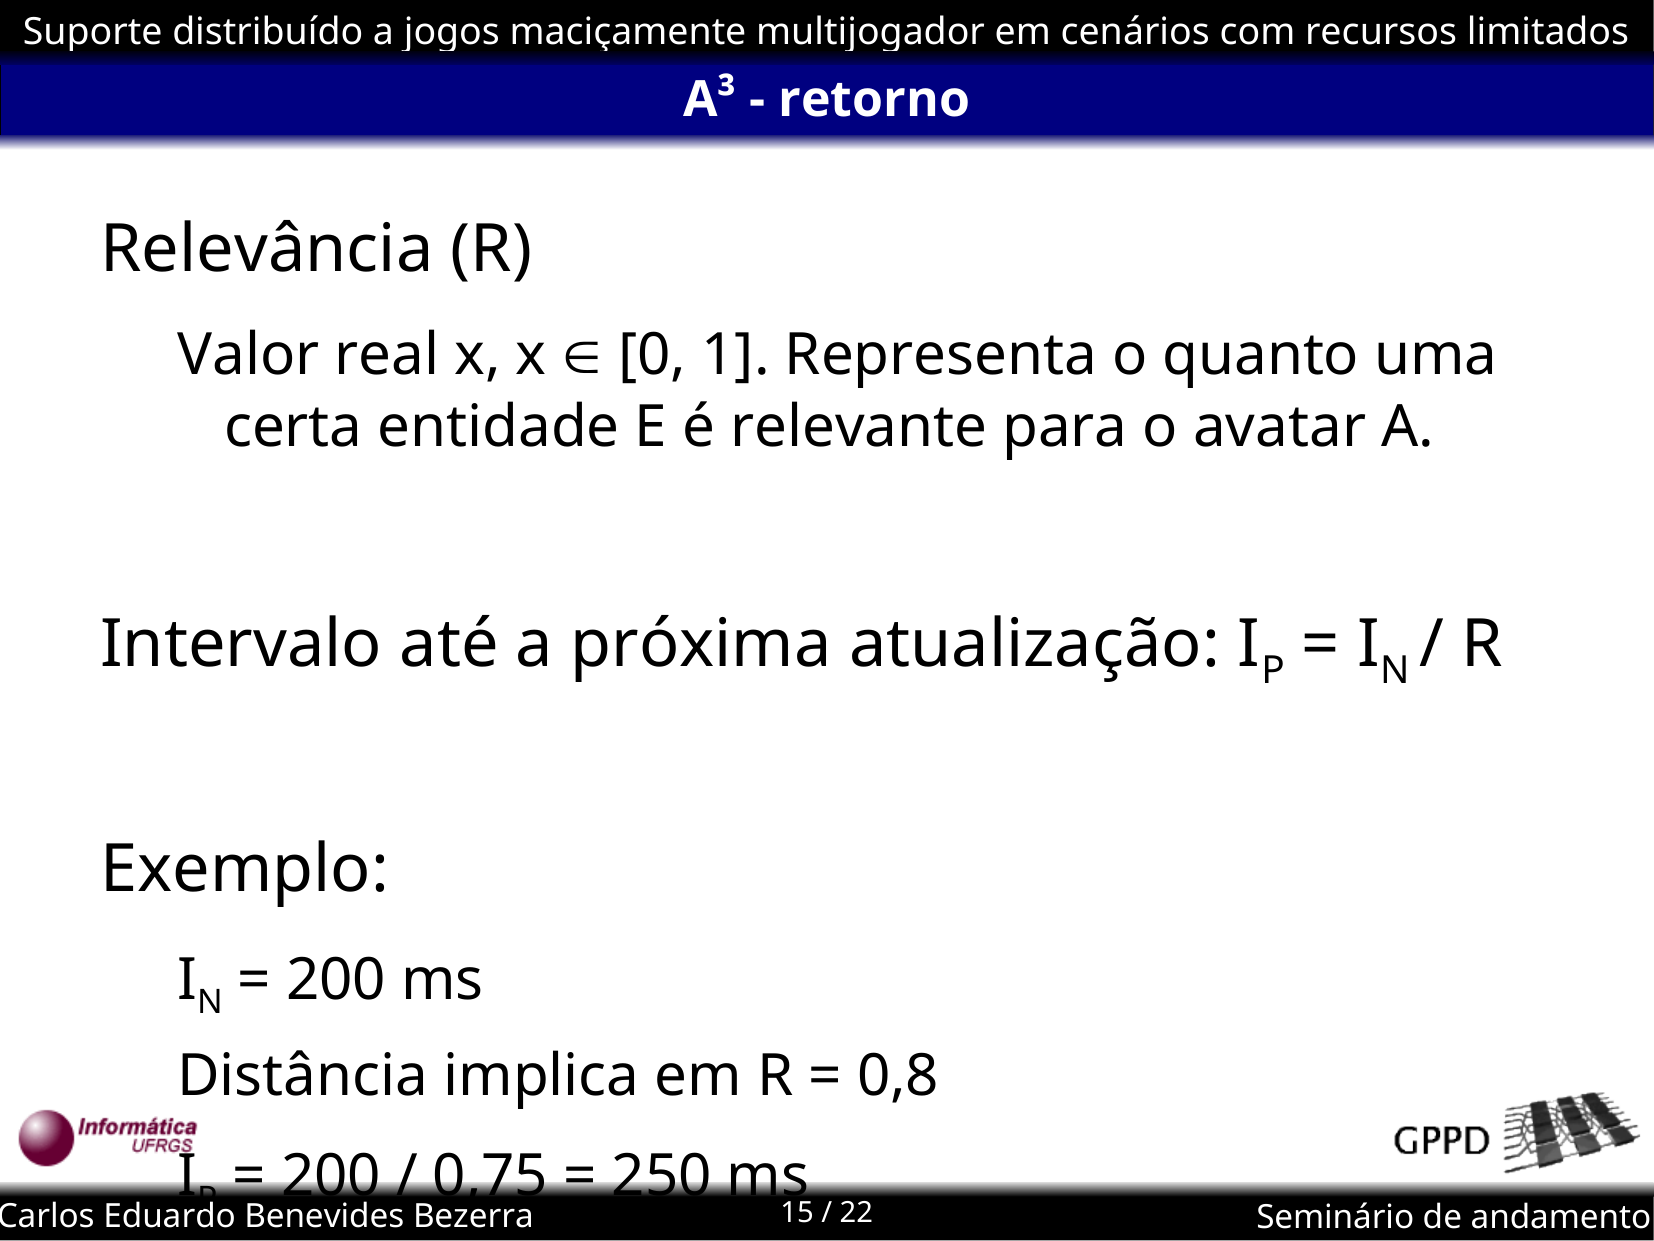

# A³ - retorno
Relevância (R)
Valor real x, x  [0, 1]. Representa o quanto uma certa entidade E é relevante para o avatar A.
Intervalo até a próxima atualização: IP = IN / R
Exemplo:
IN = 200 ms
Distância implica em R = 0,8
IP = 200 / 0,75 = 250 ms